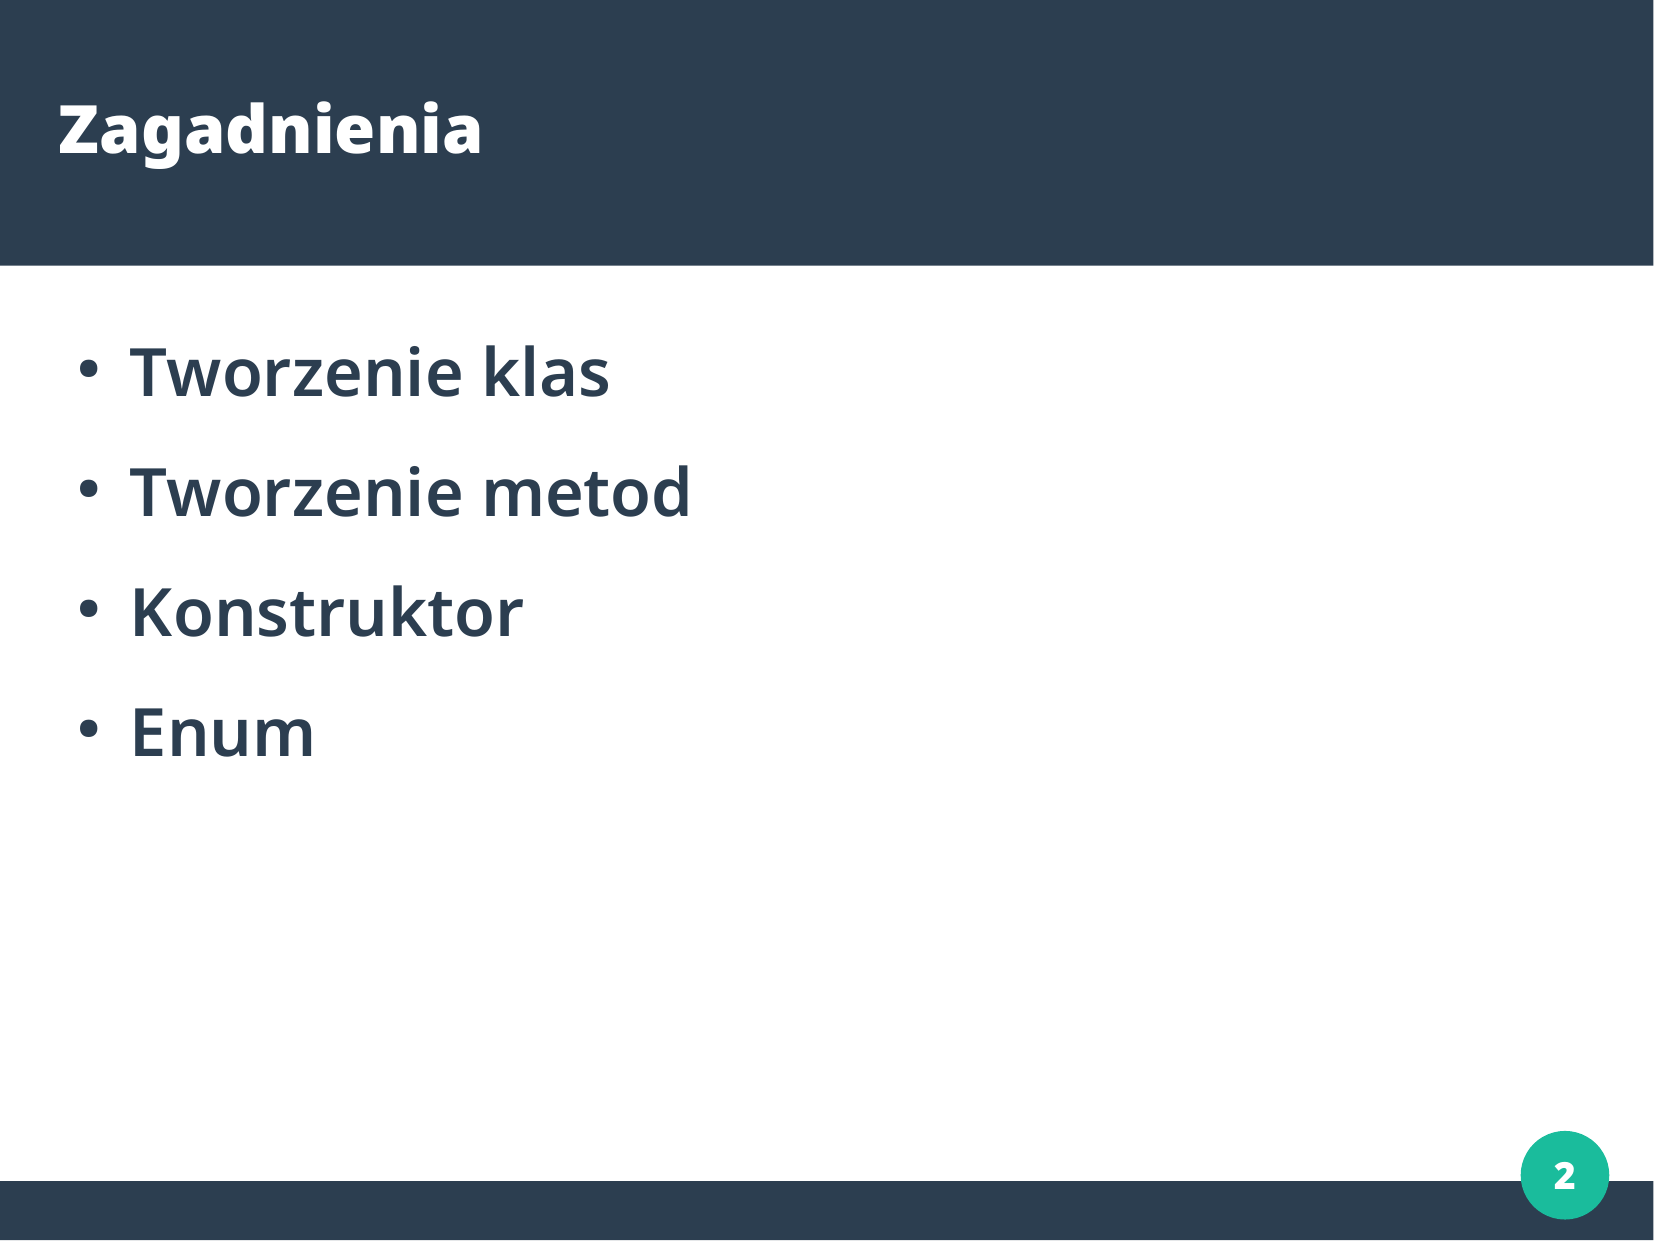

# Zagadnienia
Tworzenie klas
Tworzenie metod
Konstruktor
Enum
2